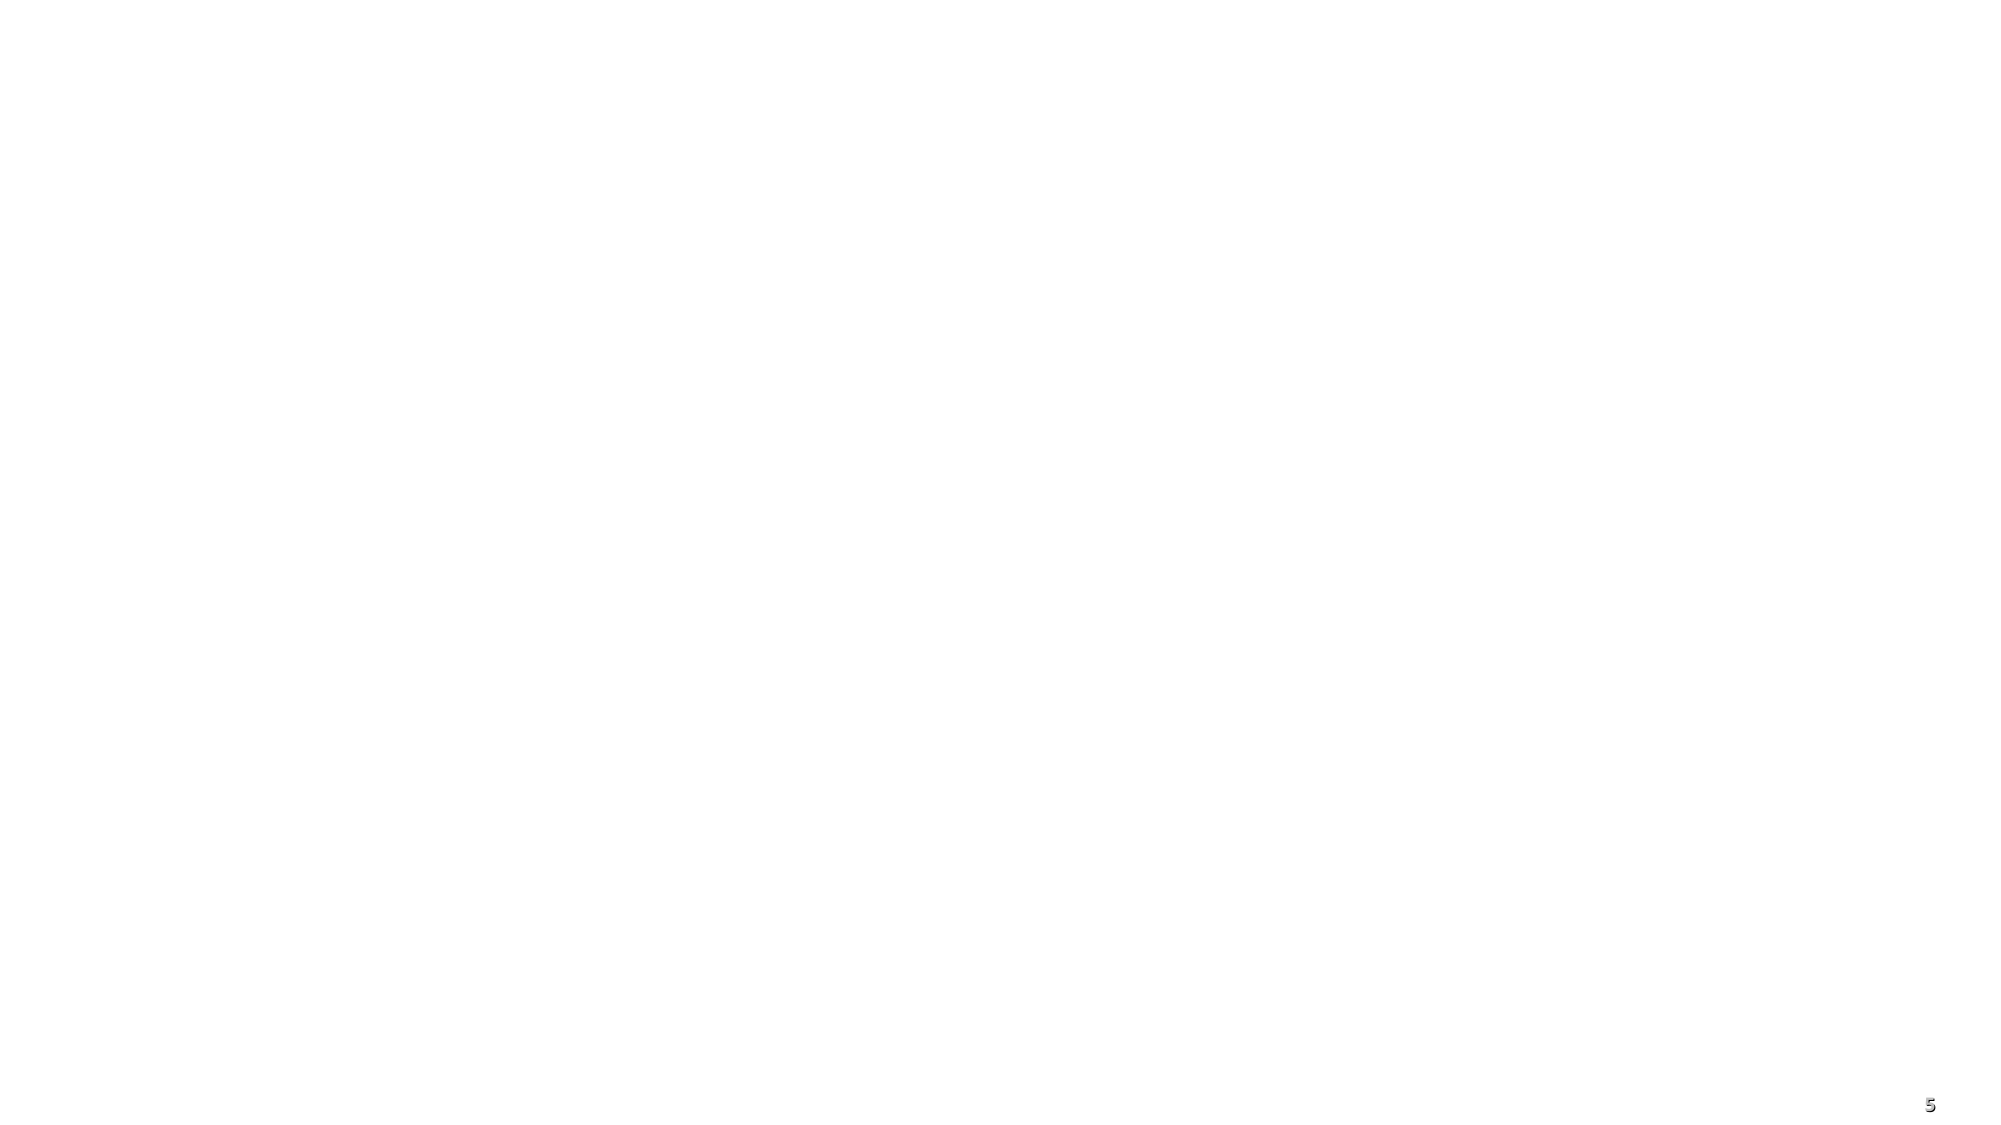

Présentation du projet Les automates cellulaires Evolution du projet Etat Final Les maths
Nicolas MEYNIEL, Damien PIEDANNA, Axel PISANI, Aurélien ROBINEAU													 Mercredi 7 novembre 2018
Groupe 3B – 2nd année